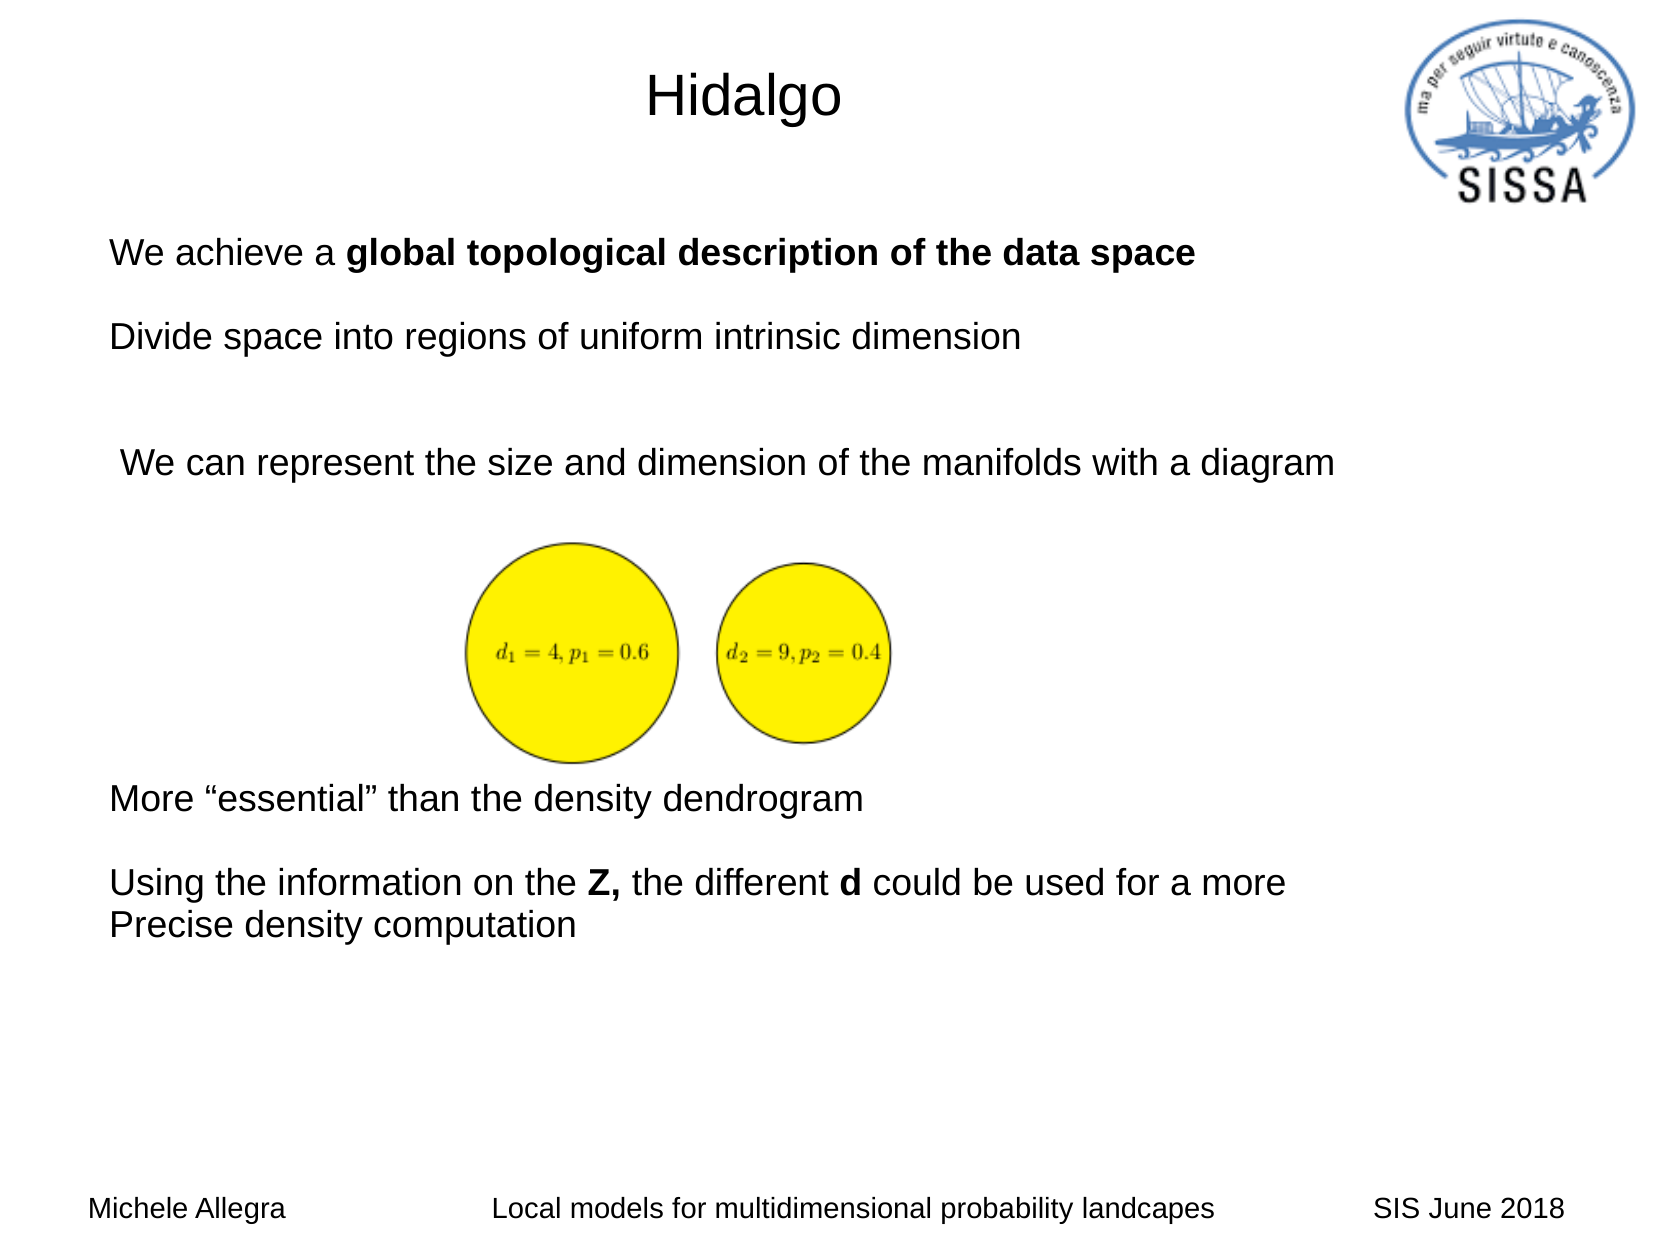

# Hidalgo
We achieve a global topological description of the data space
Divide space into regions of uniform intrinsic dimension
 We can represent the size and dimension of the manifolds with a diagram
More “essential” than the density dendrogram
Using the information on the Z, the different d could be used for a more
Precise density computation
Michele Allegra Local models for multidimensional probability landcapes SIS June 2018